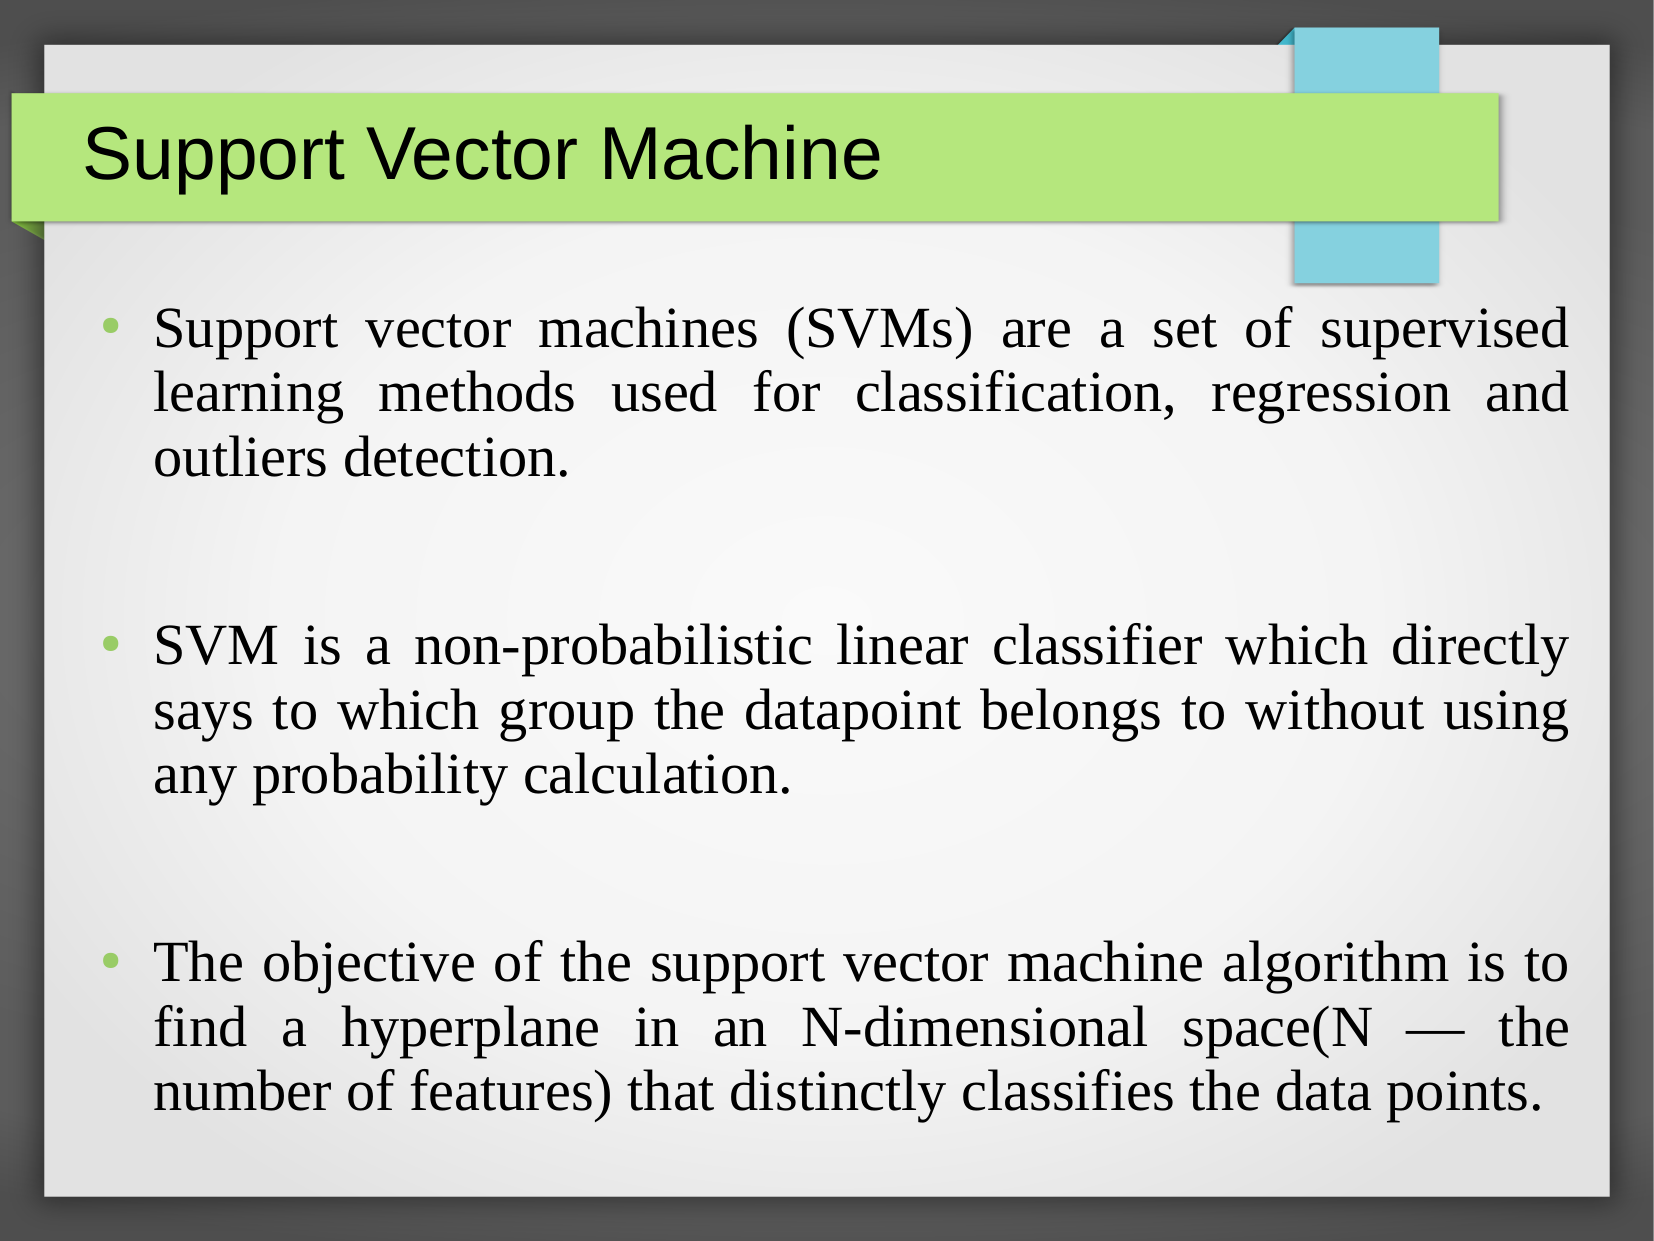

# Support Vector Machine
Support vector machines (SVMs) are a set of supervised learning methods used for classification, regression and outliers detection.
SVM is a non-probabilistic linear classifier which directly says to which group the datapoint belongs to without using any probability calculation.
The objective of the support vector machine algorithm is to find a hyperplane in an N-dimensional space(N — the number of features) that distinctly classifies the data points.